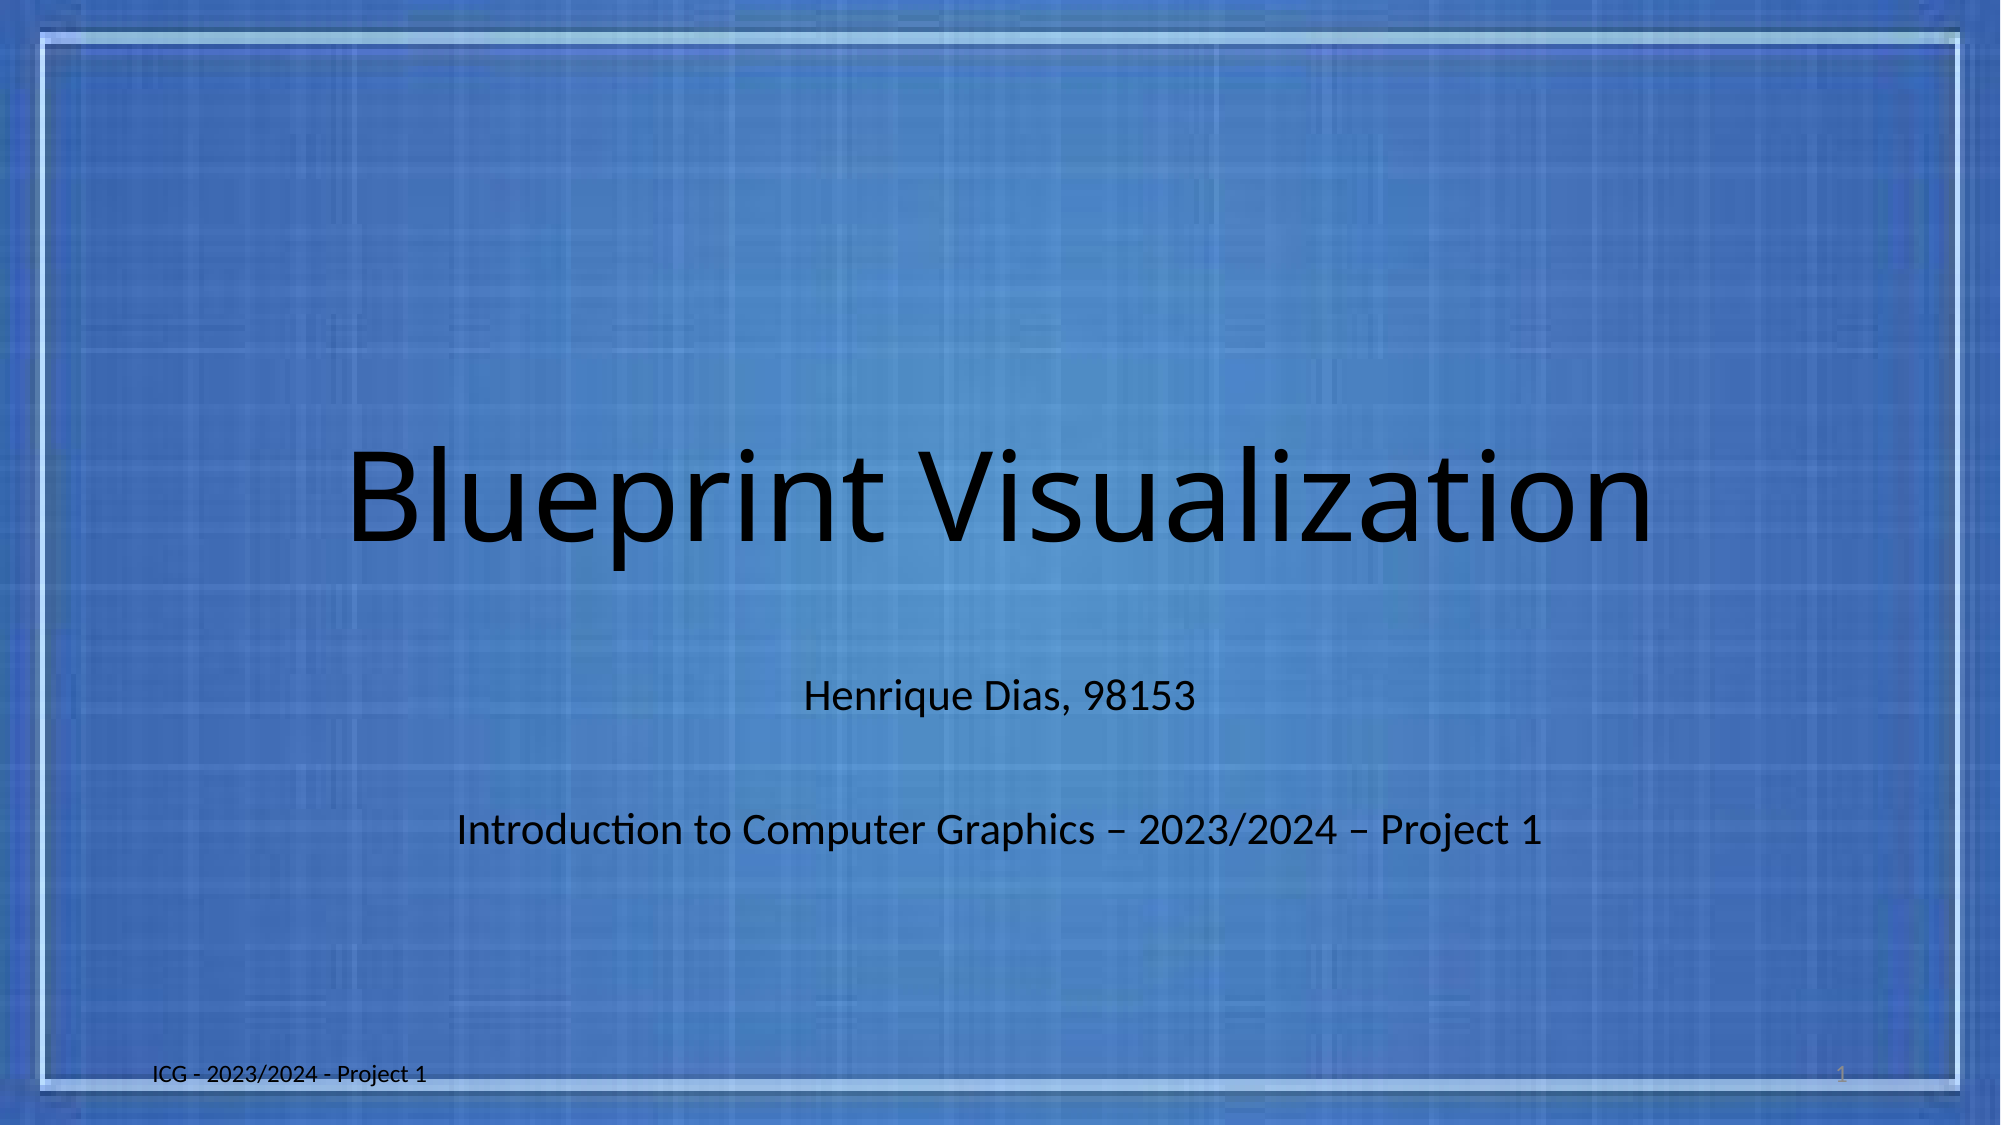

# Blueprint Visualization
Henrique Dias, 98153
Introduction to Computer Graphics – 2023/2024 – Project 1
ICG - 2023/2024 - Project 1
1